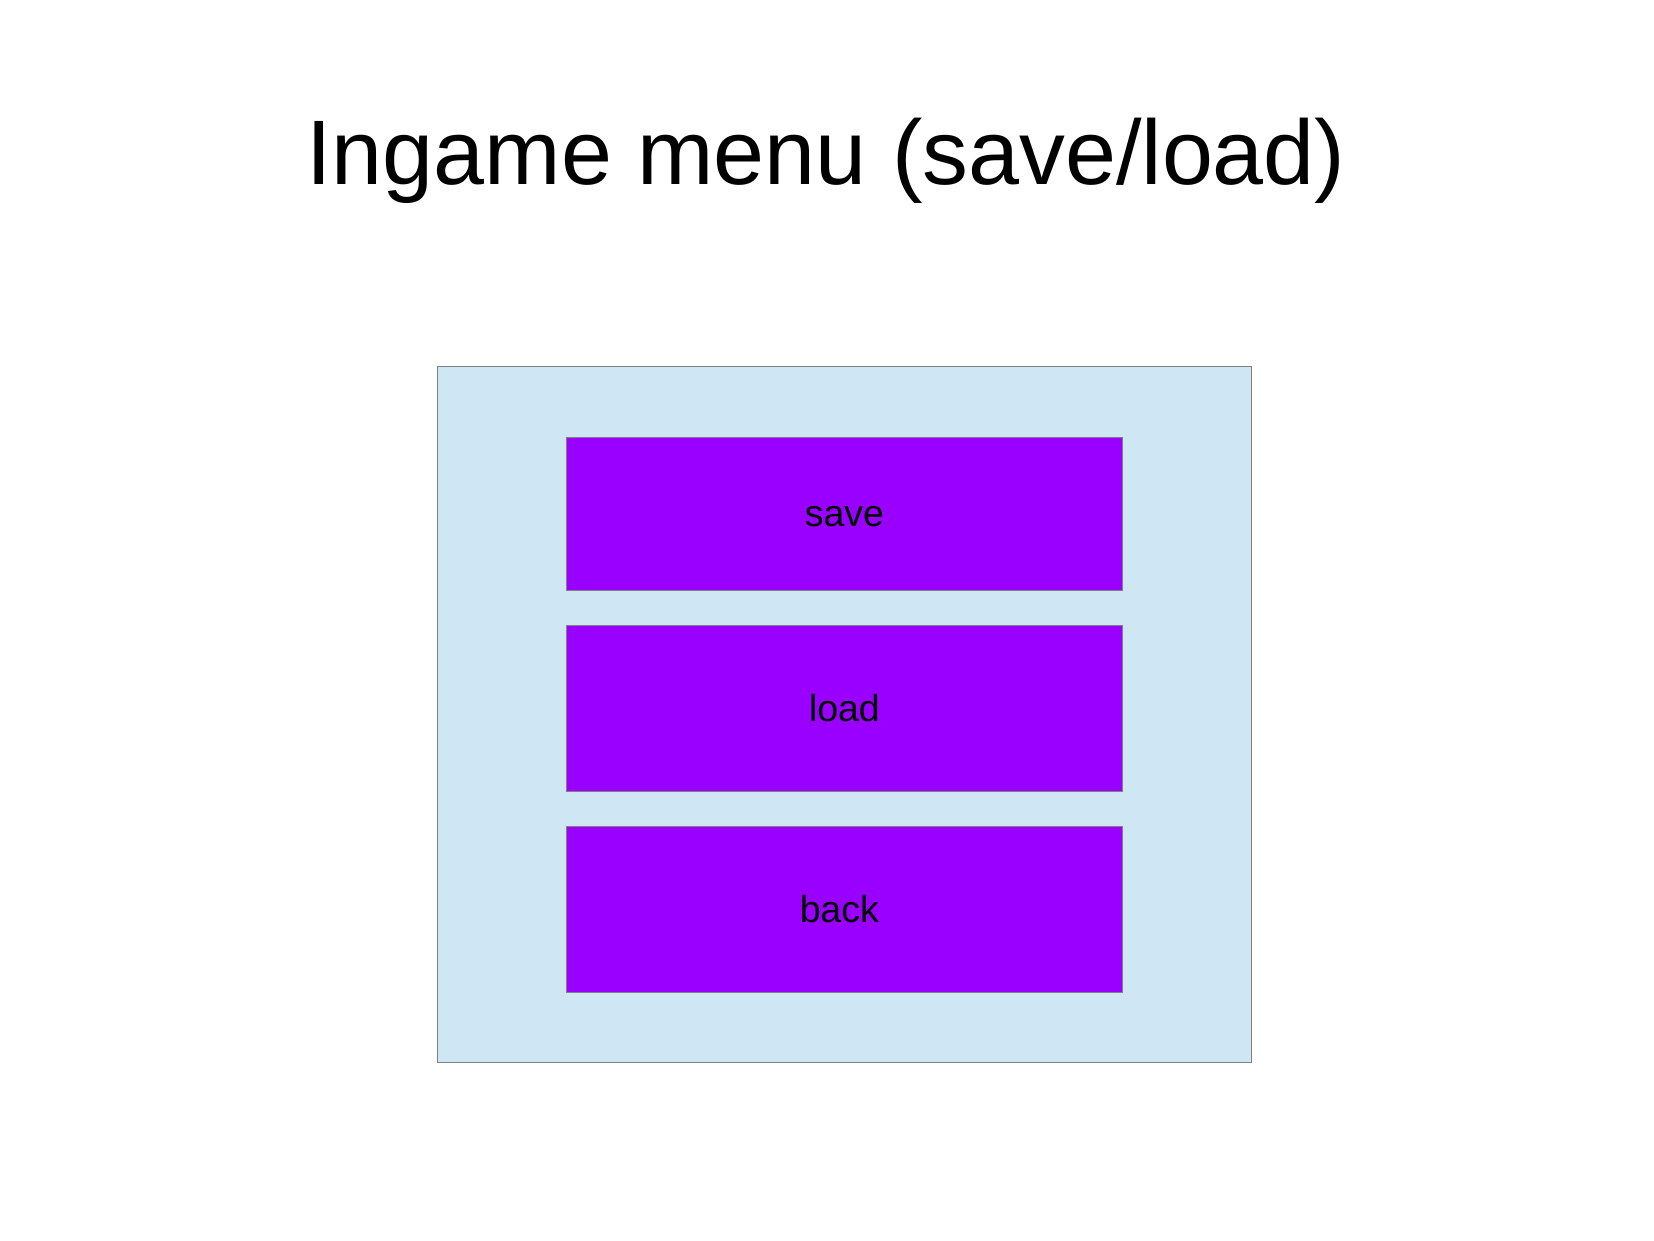

# Ingame menu (save/load)
save
load
back